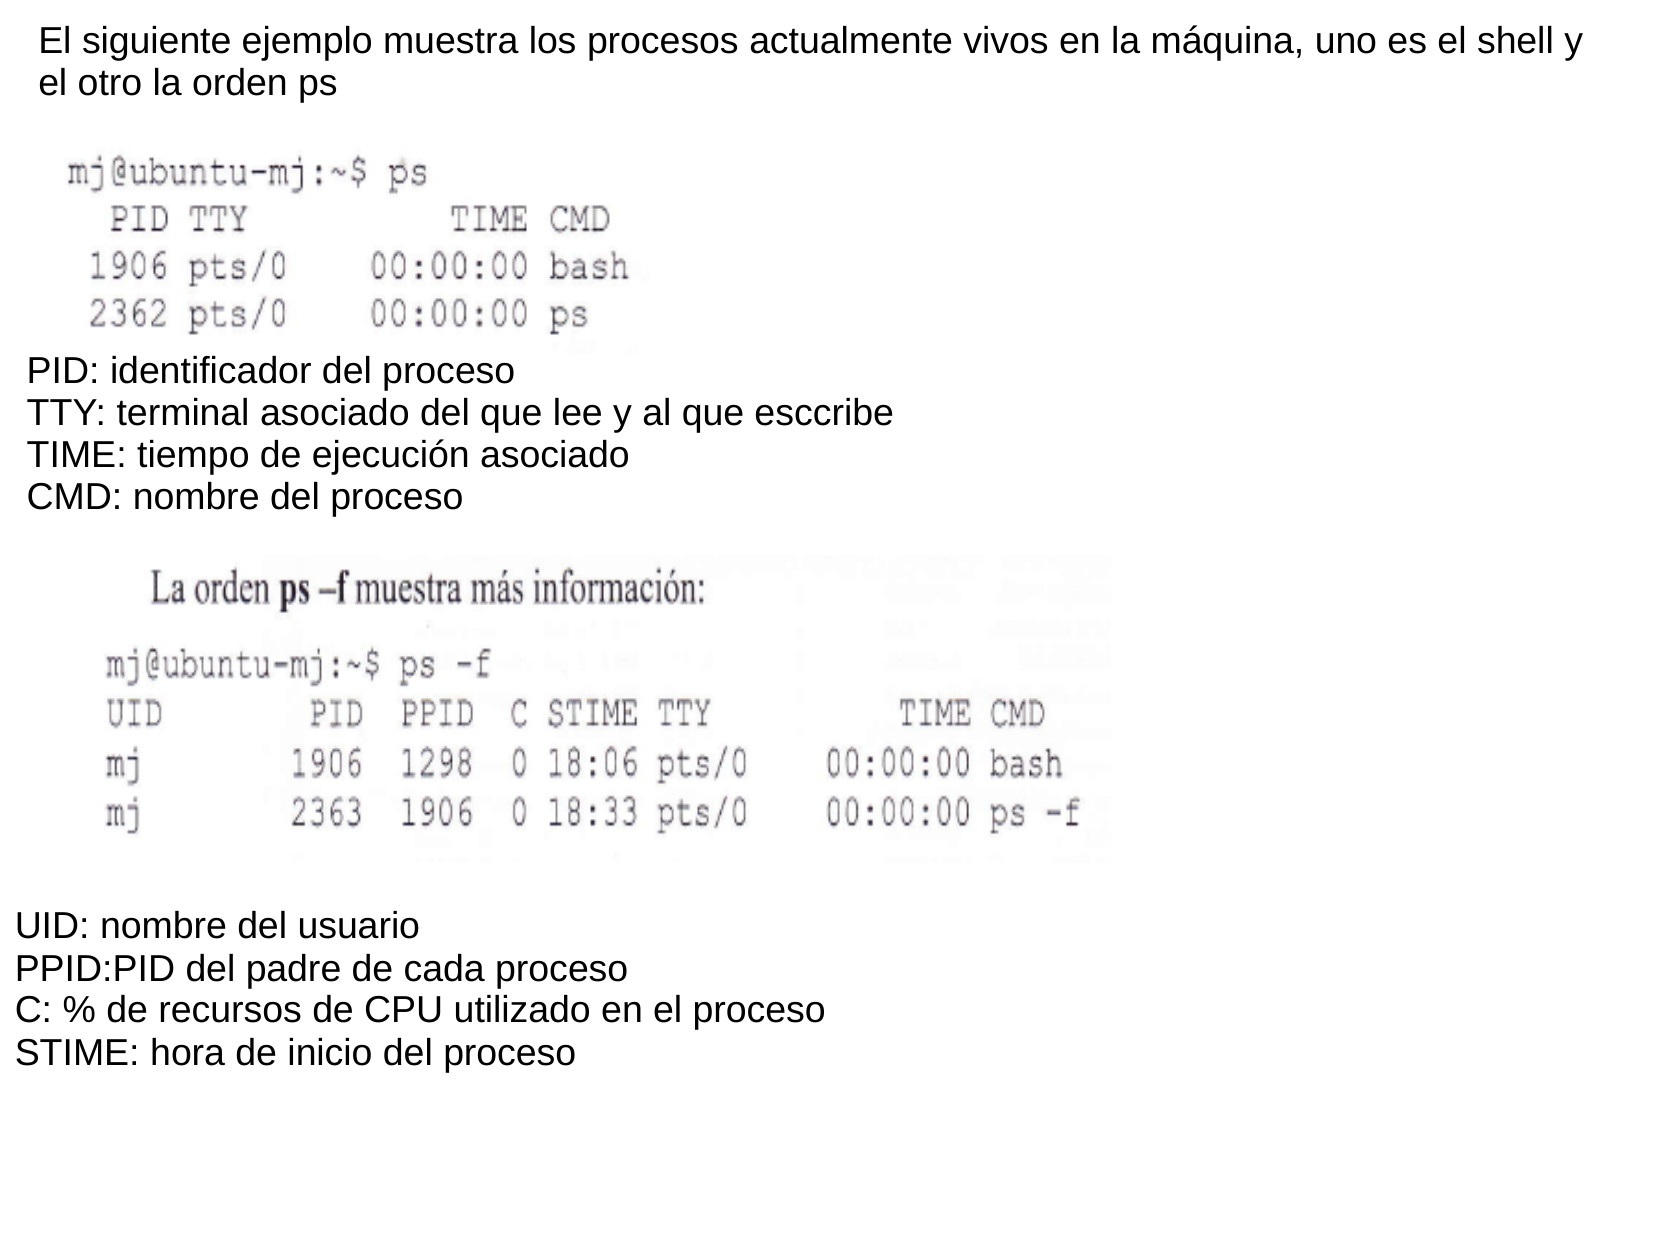

El siguiente ejemplo muestra los procesos actualmente vivos en la máquina, uno es el shell y el otro la orden ps
PID: identificador del proceso
TTY: terminal asociado del que lee y al que esccribe
TIME: tiempo de ejecución asociado
CMD: nombre del proceso
UID: nombre del usuario
PPID:PID del padre de cada proceso
C: % de recursos de CPU utilizado en el proceso
STIME: hora de inicio del proceso